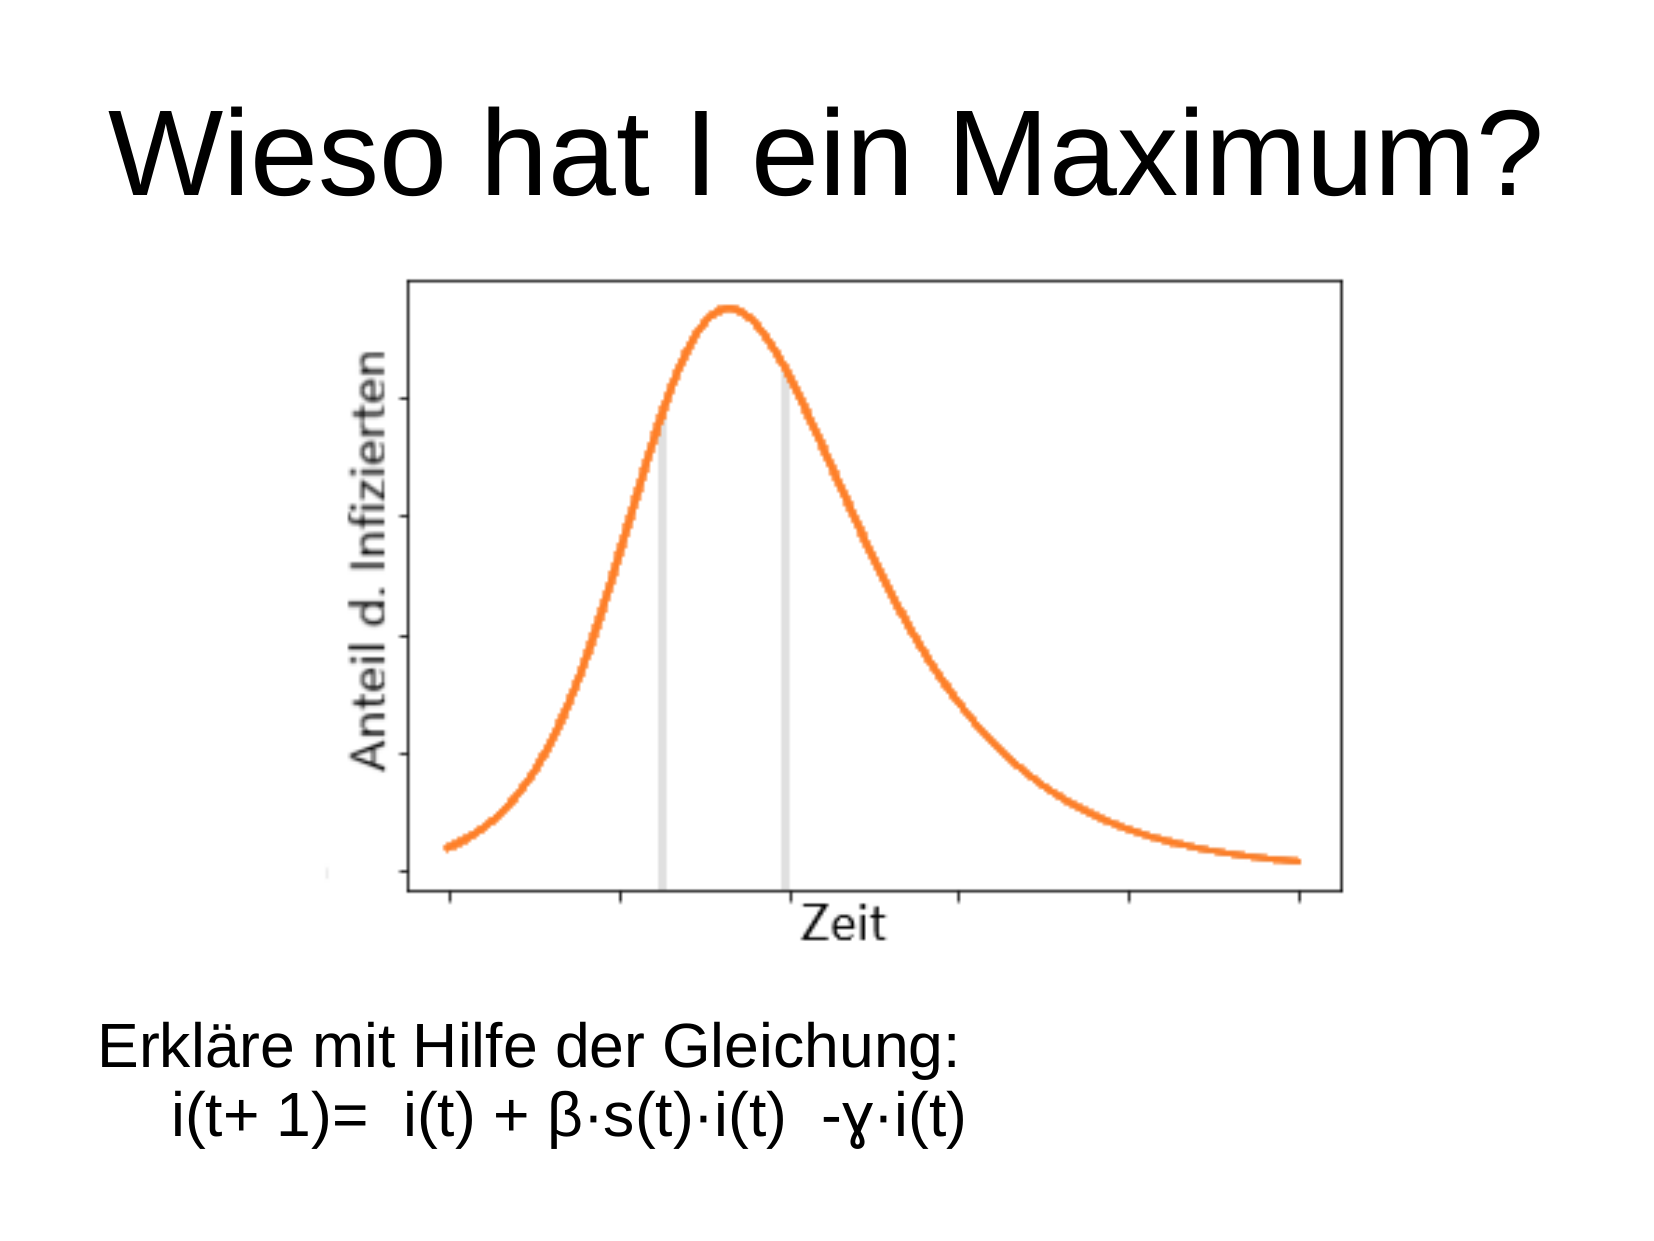

# Wieso hat I ein Maximum?
Erkläre mit Hilfe der Gleichung:
	i(t+ 1)= i(t) + β·s(t)·i(t) -ɣ·i(t)